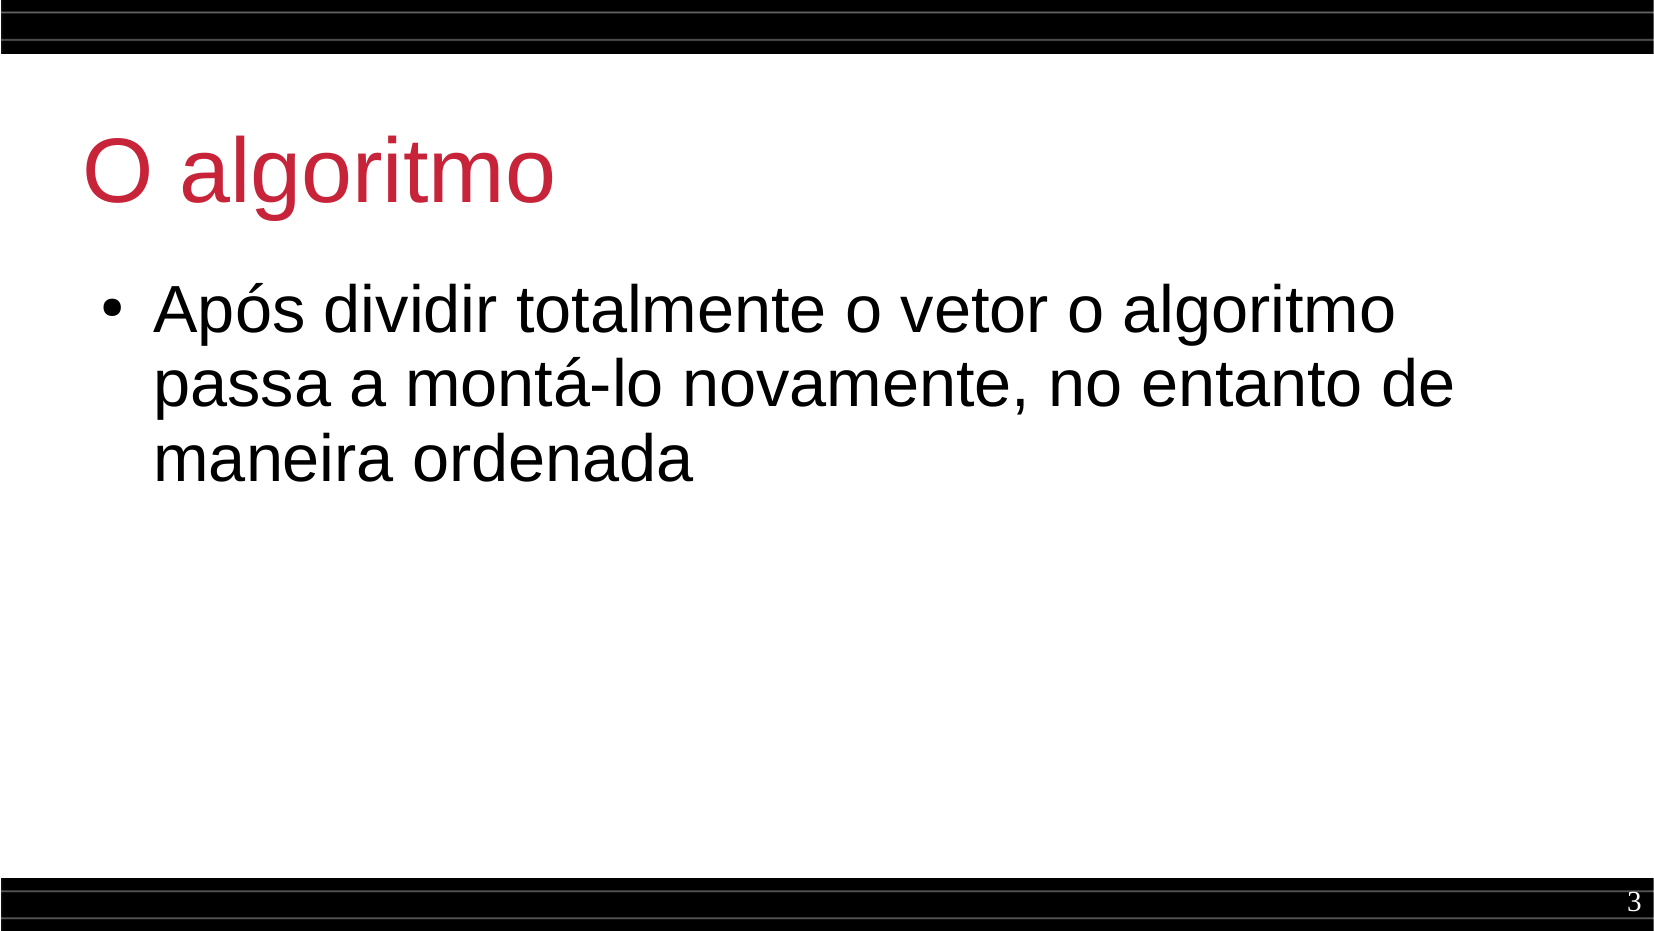

# O algoritmo
Após dividir totalmente o vetor o algoritmo passa a montá-lo novamente, no entanto de maneira ordenada